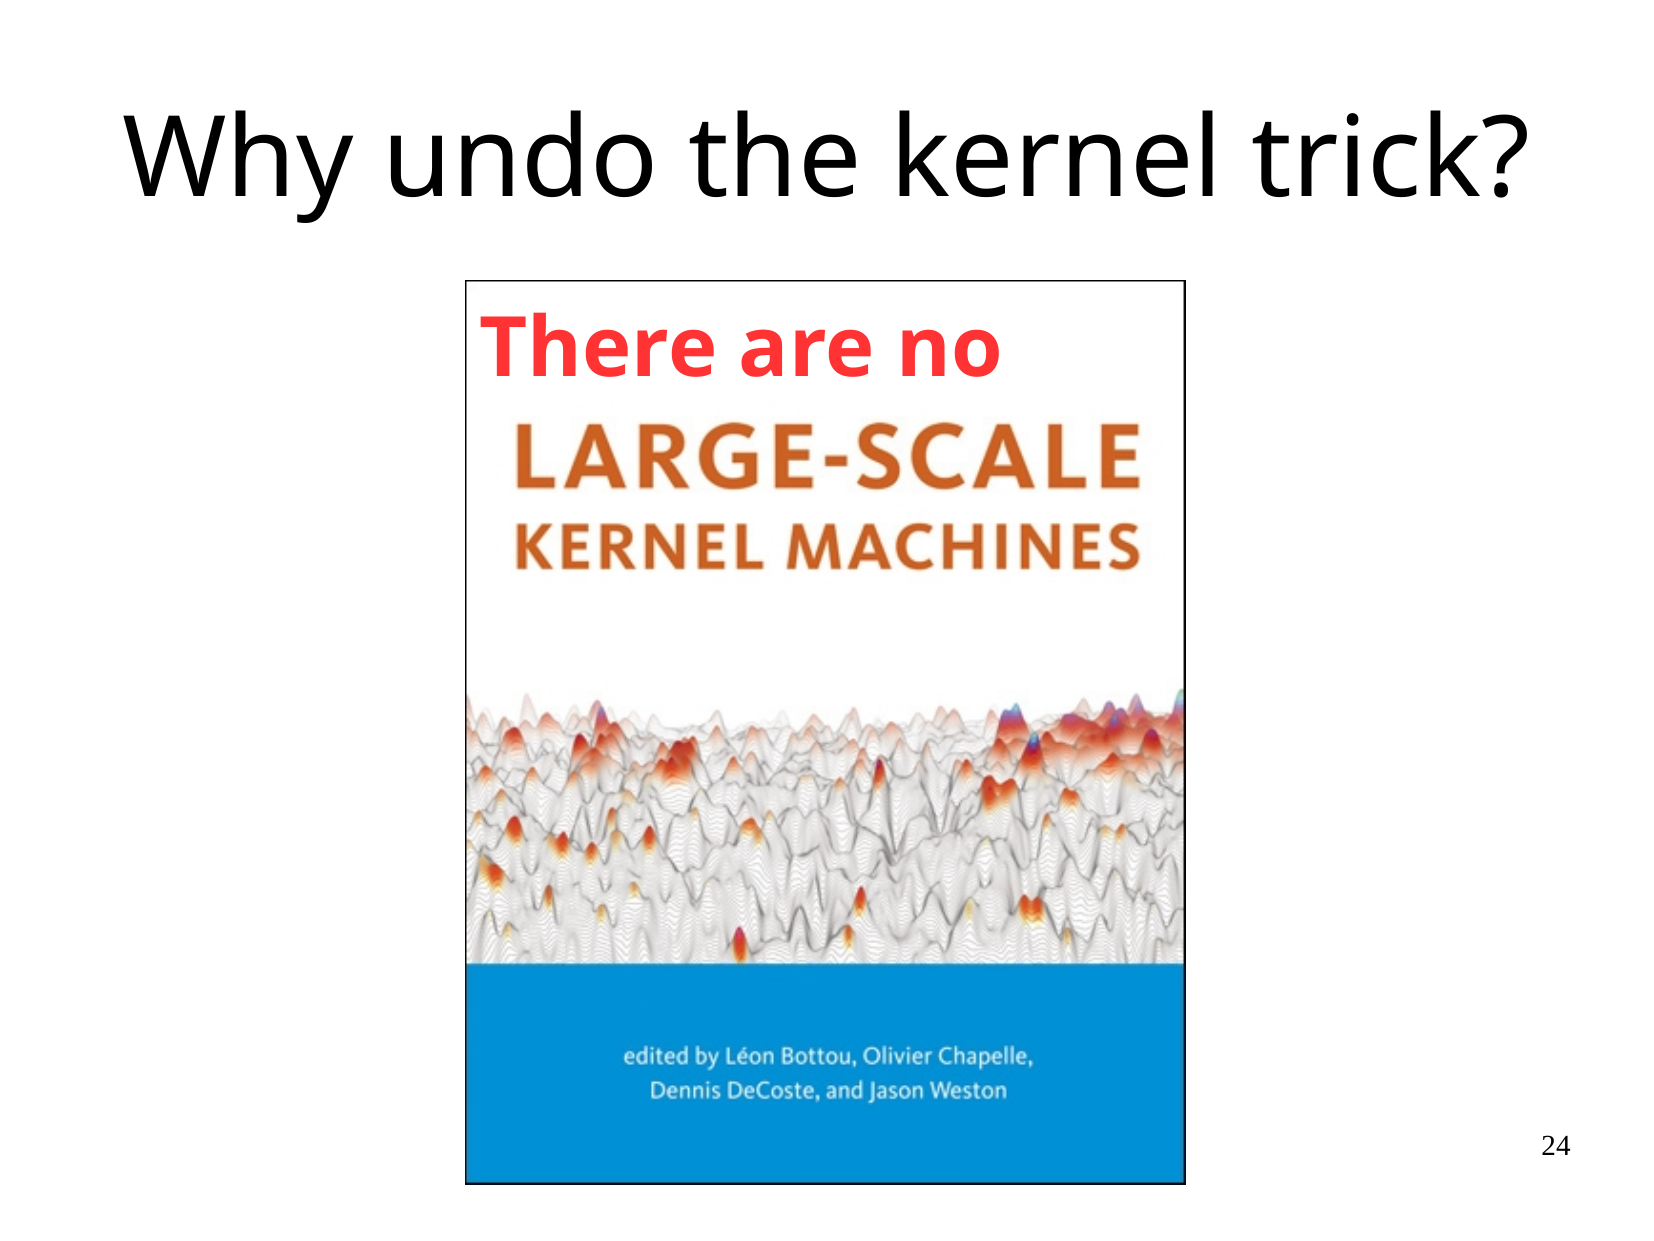

# Why undo the kernel trick?
There are no
24